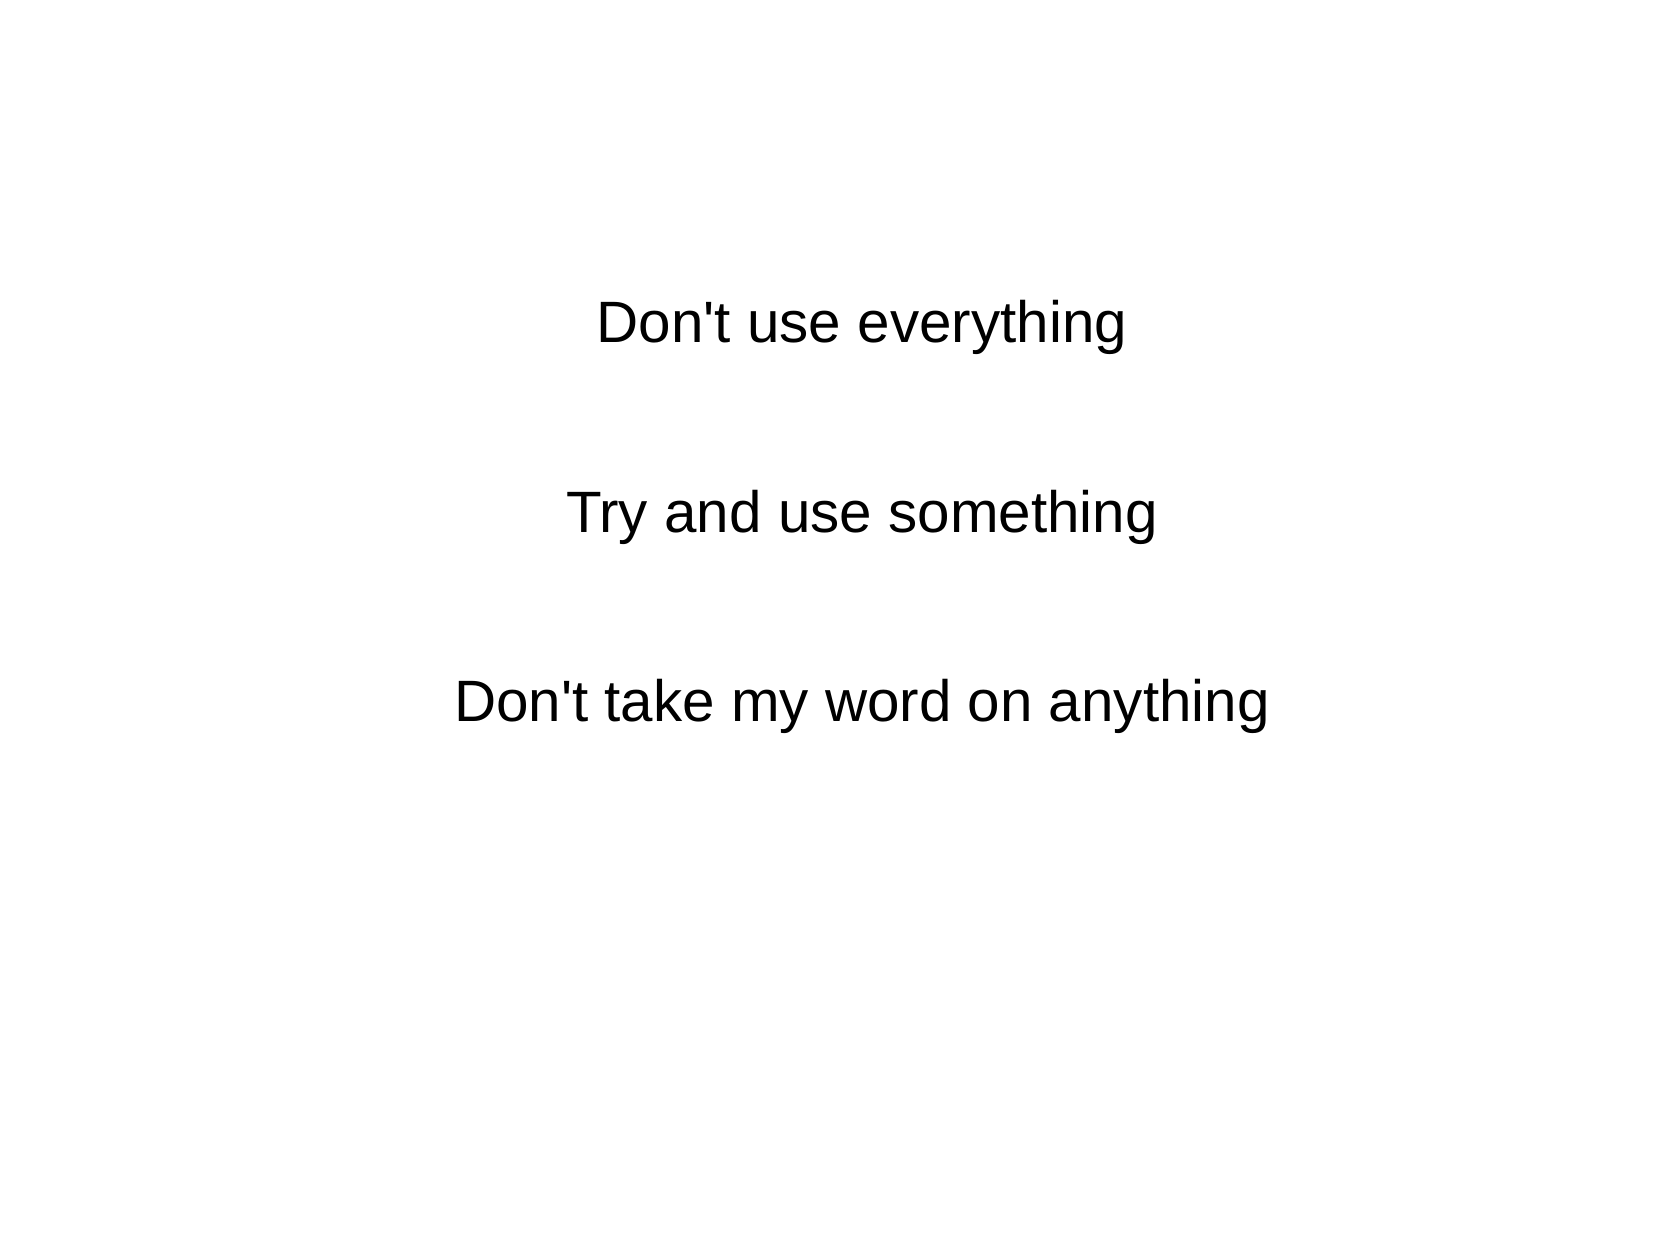

# Don't use everything
Try and use something
Don't take my word on anything